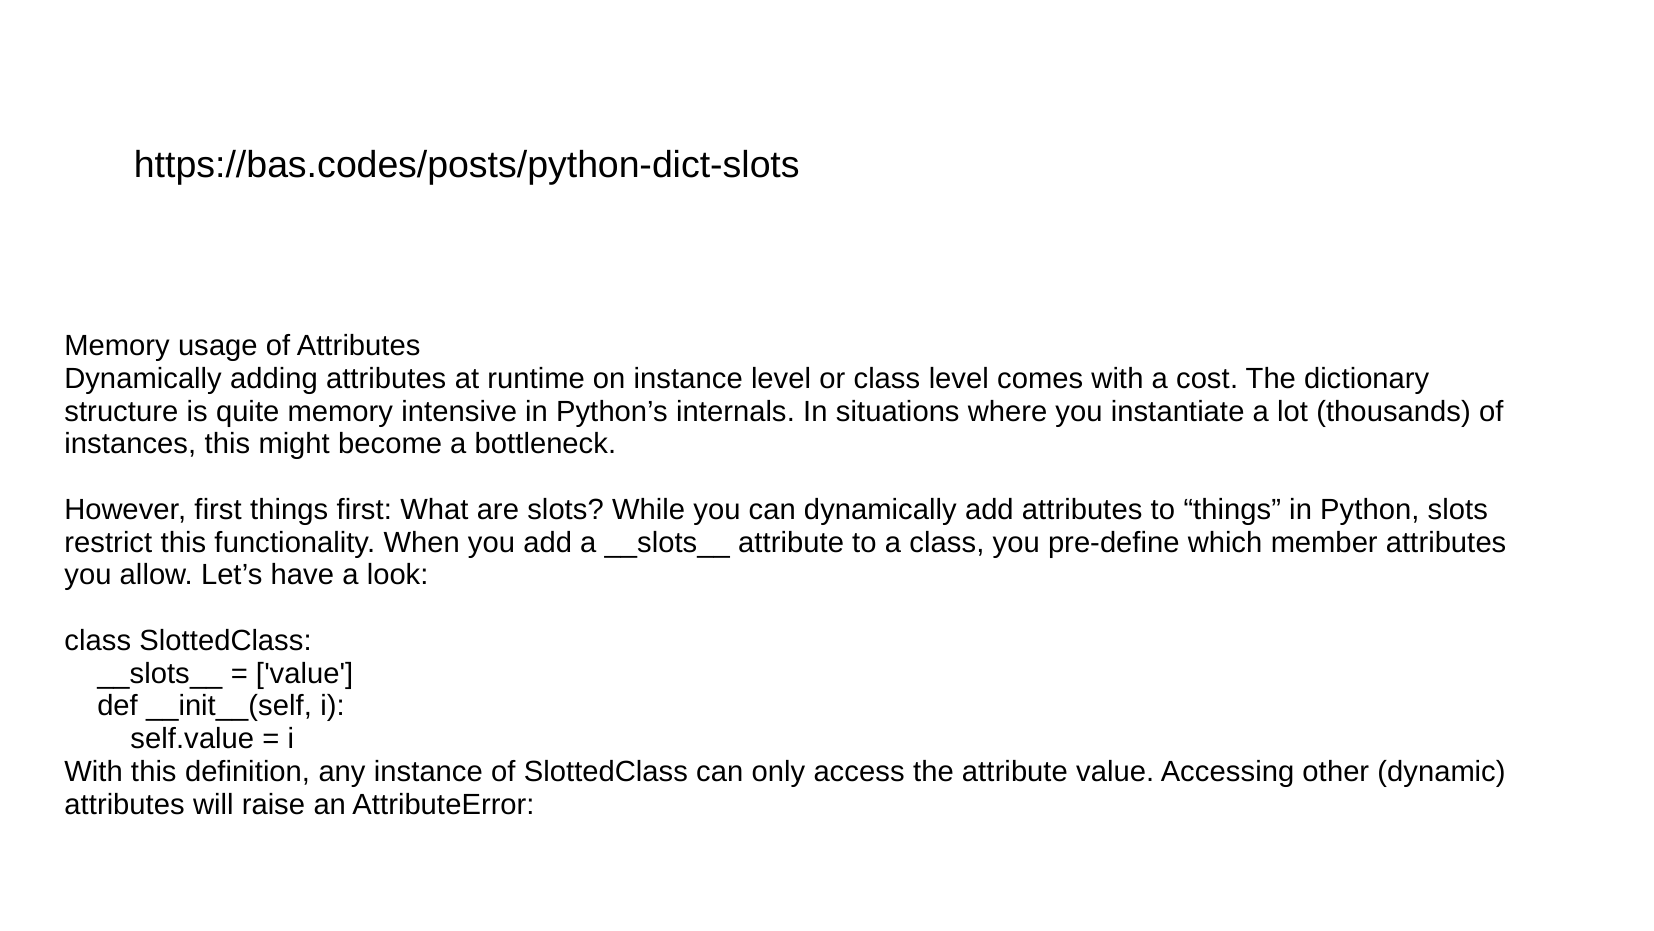

https://bas.codes/posts/python-dict-slots
Memory usage of Attributes
Dynamically adding attributes at runtime on instance level or class level comes with a cost. The dictionary structure is quite memory intensive in Python’s internals. In situations where you instantiate a lot (thousands) of instances, this might become a bottleneck.
However, first things first: What are slots? While you can dynamically add attributes to “things” in Python, slots restrict this functionality. When you add a __slots__ attribute to a class, you pre-define which member attributes you allow. Let’s have a look:
class SlottedClass:
 __slots__ = ['value']
 def __init__(self, i):
 self.value = i
With this definition, any instance of SlottedClass can only access the attribute value. Accessing other (dynamic) attributes will raise an AttributeError: